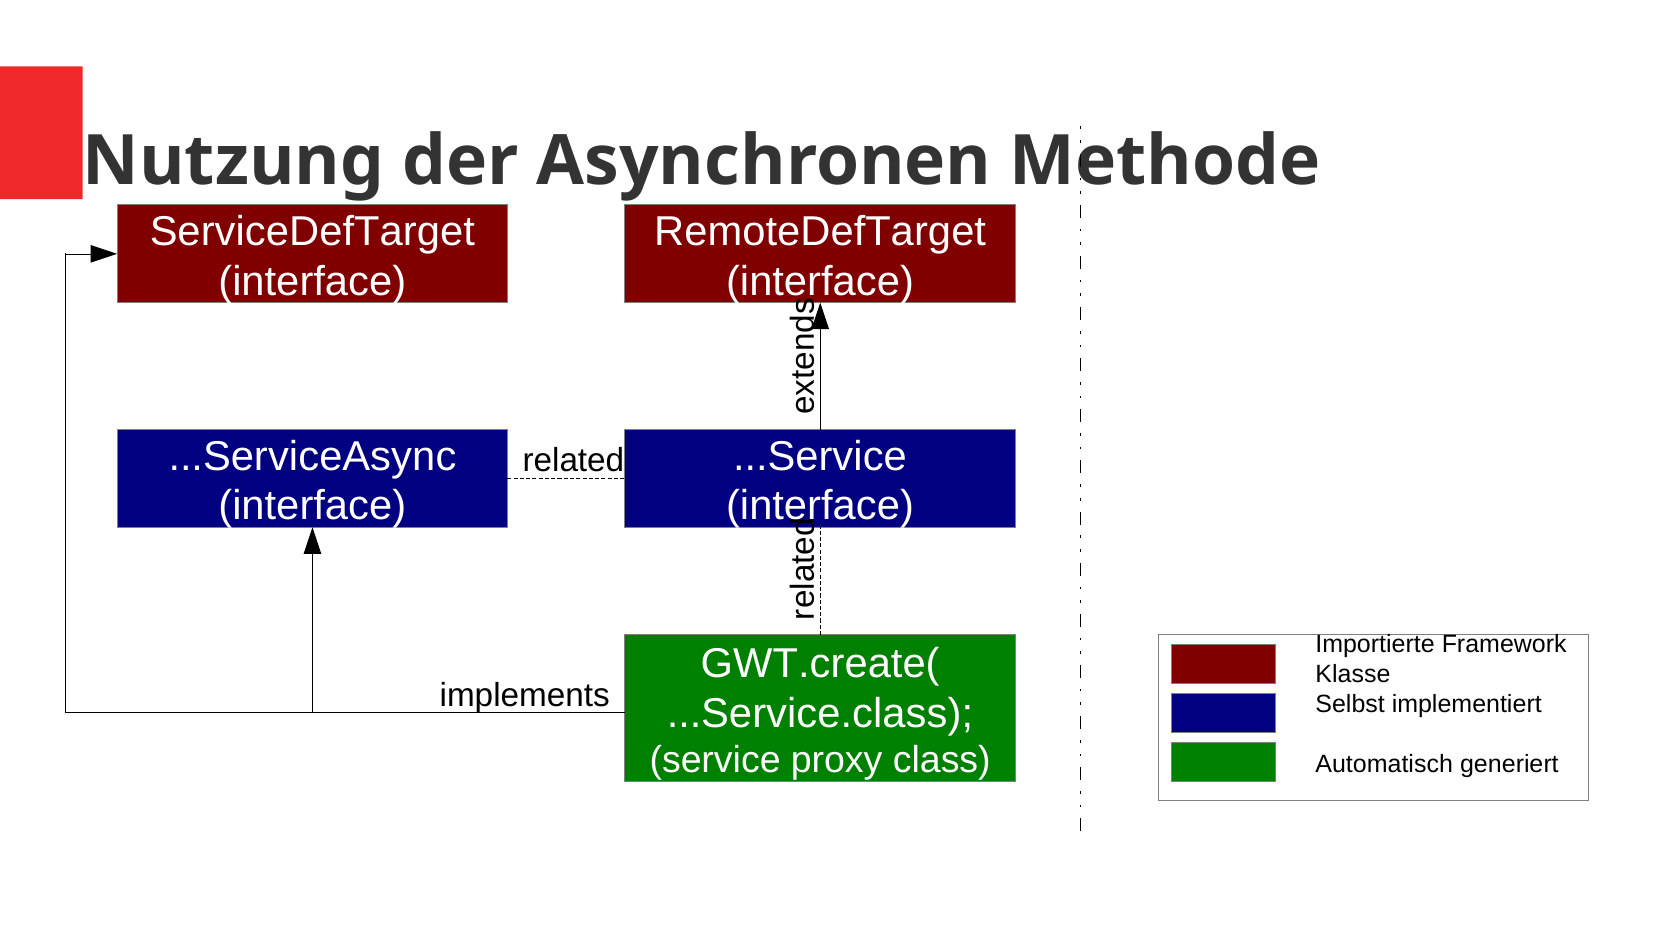

# Nutzung der Asynchronen Methode
ServiceDefTarget
(interface)
RemoteDefTarget
(interface)
extends
...ServiceAsync
(interface)
...Service
(interface)
related
related
GWT.create(
...Service.class);
(service proxy class)
Importierte Framework
Klasse
Selbst implementiert
Automatisch generiert
implements